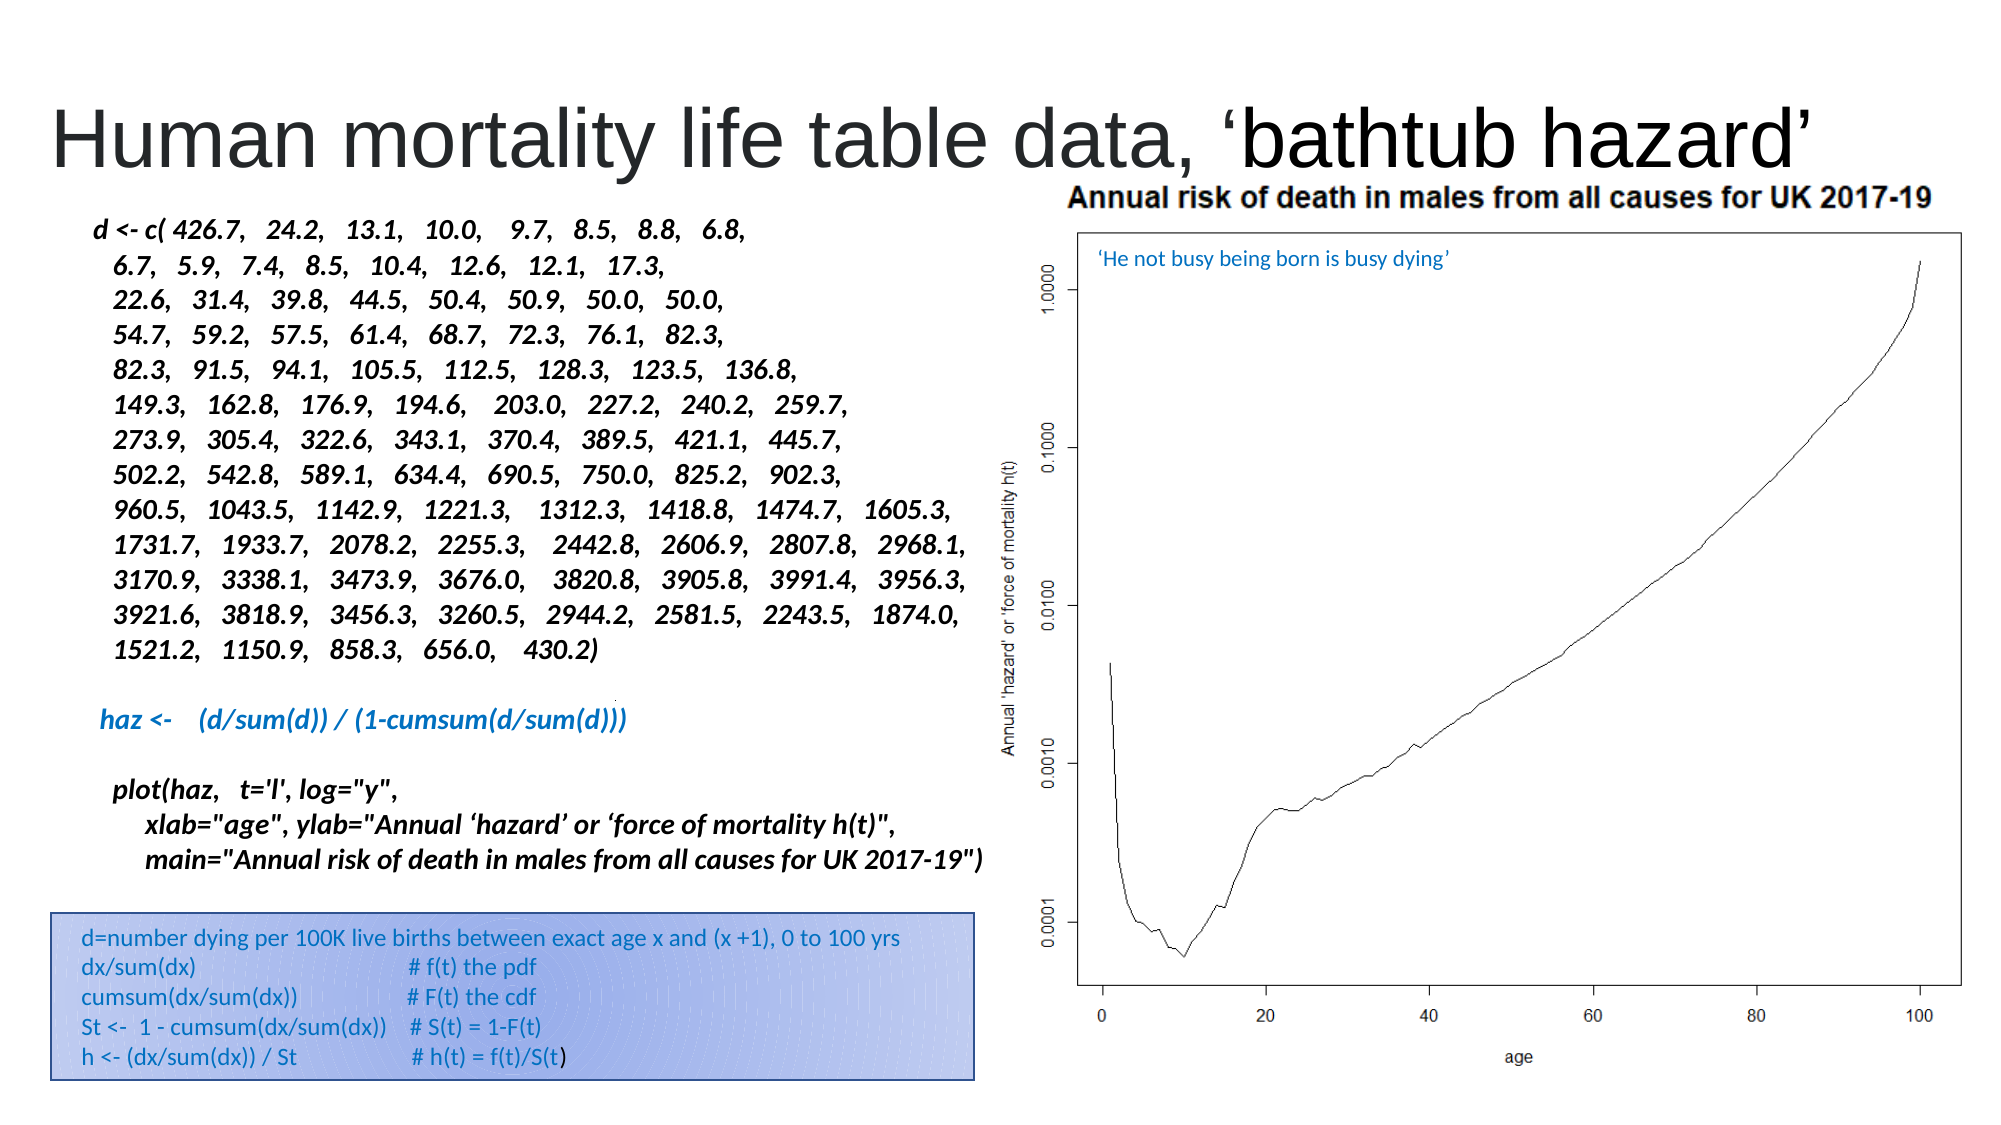

# Human mortality life table data, ‘bathtub hazard’
d <- c( 426.7, 24.2, 13.1, 10.0, 9.7, 8.5, 8.8, 6.8,
 6.7, 5.9, 7.4, 8.5, 10.4, 12.6, 12.1, 17.3,
 22.6, 31.4, 39.8, 44.5, 50.4, 50.9, 50.0, 50.0,
 54.7, 59.2, 57.5, 61.4, 68.7, 72.3, 76.1, 82.3,
 82.3, 91.5, 94.1, 105.5, 112.5, 128.3, 123.5, 136.8,
 149.3, 162.8, 176.9, 194.6, 203.0, 227.2, 240.2, 259.7,
 273.9, 305.4, 322.6, 343.1, 370.4, 389.5, 421.1, 445.7,
 502.2, 542.8, 589.1, 634.4, 690.5, 750.0, 825.2, 902.3,
 960.5, 1043.5, 1142.9, 1221.3, 1312.3, 1418.8, 1474.7, 1605.3,
 1731.7, 1933.7, 2078.2, 2255.3, 2442.8, 2606.9, 2807.8, 2968.1,
 3170.9, 3338.1, 3473.9, 3676.0, 3820.8, 3905.8, 3991.4, 3956.3,
 3921.6, 3818.9, 3456.3, 3260.5, 2944.2, 2581.5, 2243.5, 1874.0,
 1521.2, 1150.9, 858.3, 656.0, 430.2)
 haz <- (d/sum(d)) / (1-cumsum(d/sum(d)))
 plot(haz, t='l', log="y",
 xlab="age", ylab="Annual ‘hazard’ or ‘force of mortality h(t)",
 main="Annual risk of death in males from all causes for UK 2017-19")
‘He not busy being born is busy dying’
d=number dying per 100K live births between exact age x and (x +1), 0 to 100 yrs
dx/sum(dx) # f(t) the pdf
cumsum(dx/sum(dx)) # F(t) the cdf
St <- 1 - cumsum(dx/sum(dx)) # S(t) = 1-F(t)
h <- (dx/sum(dx)) / St # h(t) = f(t)/S(t)